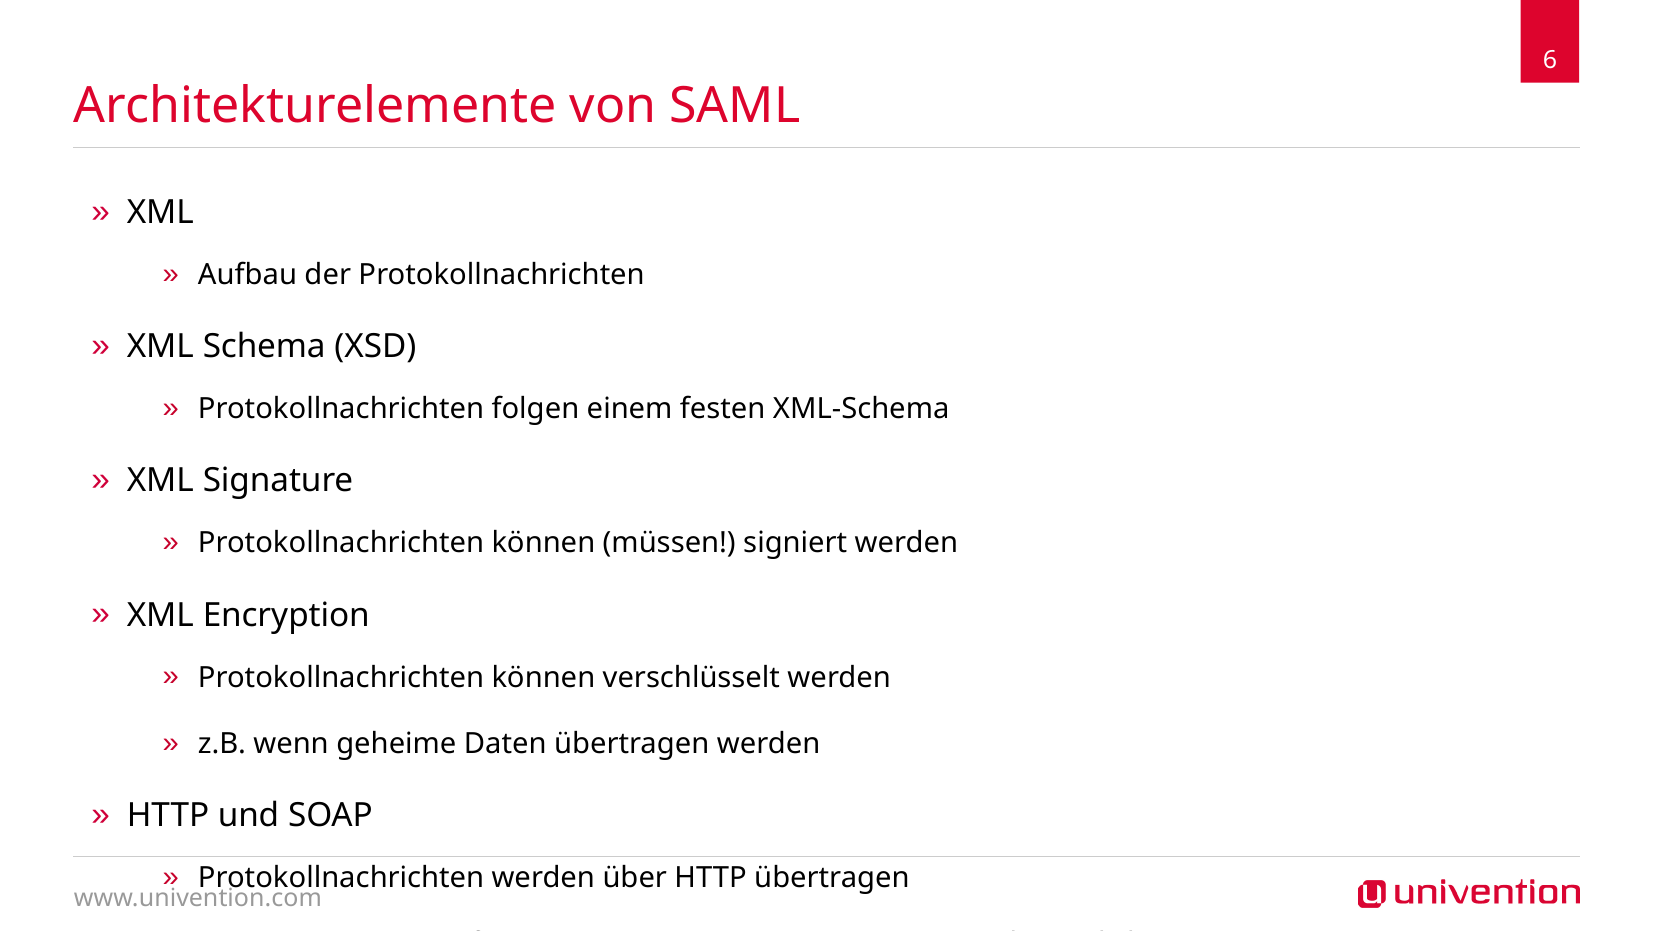

# Architekturelemente von SAML
XML
Aufbau der Protokollnachrichten
XML Schema (XSD)
Protokollnachrichten folgen einem festen XML-Schema
XML Signature
Protokollnachrichten können (müssen!) signiert werden
XML Encryption
Protokollnachrichten können verschlüsselt werden
z.B. wenn geheime Daten übertragen werden
HTTP und SOAP
Protokollnachrichten werden über HTTP übertragen
Eine Unterstützung für „SAML over SOAP over HTTP“ ist auch möglich